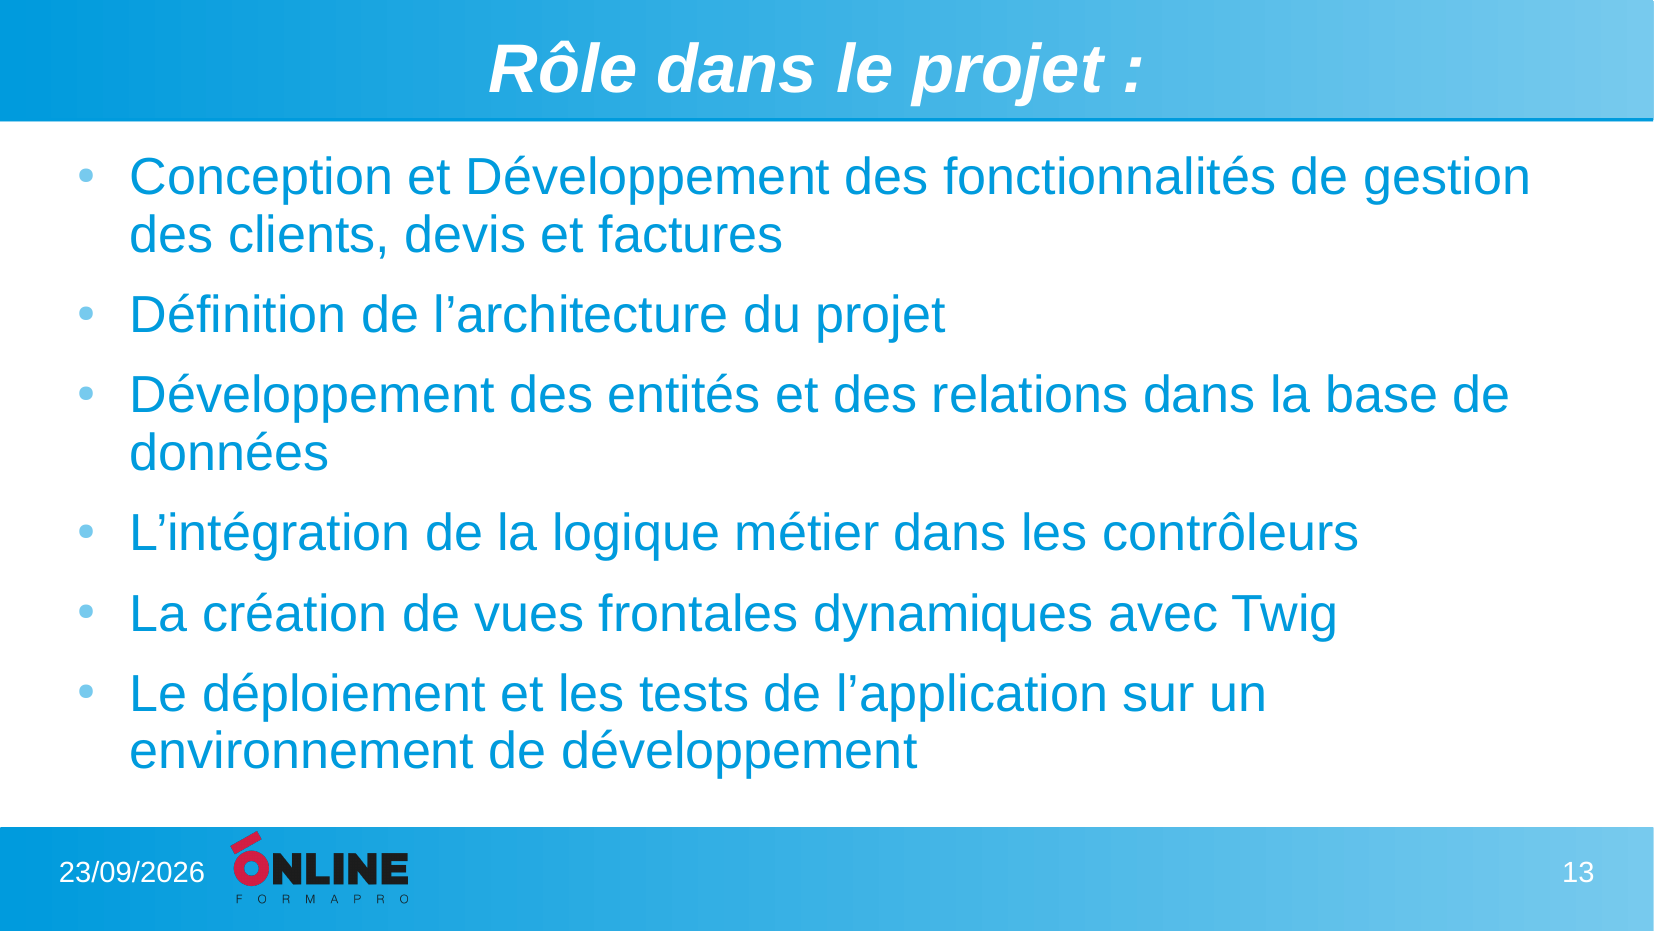

# Rôle dans le projet :
Conception et Développement des fonctionnalités de gestion des clients, devis et factures
Définition de l’architecture du projet
Développement des entités et des relations dans la base de données
L’intégration de la logique métier dans les contrôleurs
La création de vues frontales dynamiques avec Twig
Le déploiement et les tests de l’application sur un environnement de développement
13